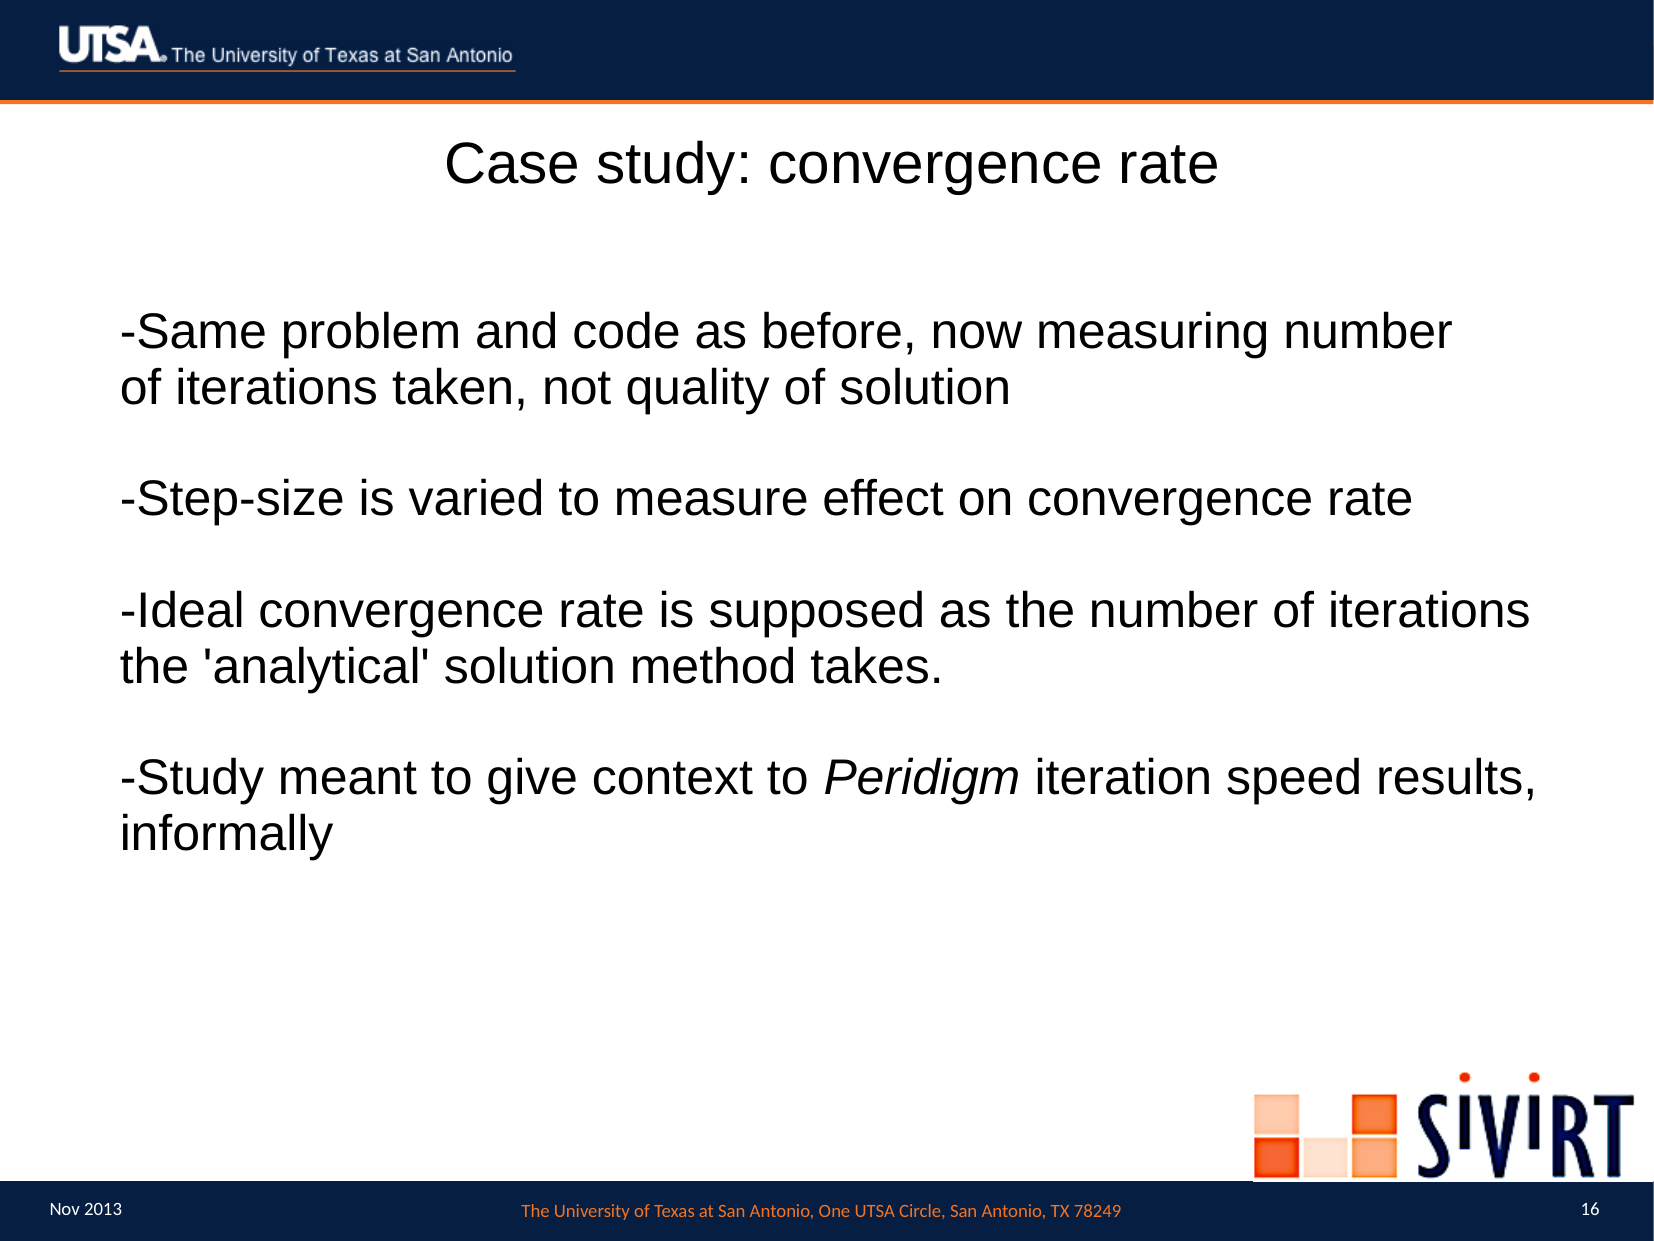

# Case study: convergence rate
-Same problem and code as before, now measuring number
of iterations taken, not quality of solution
-Step-size is varied to measure effect on convergence rate
-Ideal convergence rate is supposed as the number of iterations
the 'analytical' solution method takes.
-Study meant to give context to Peridigm iteration speed results,
informally